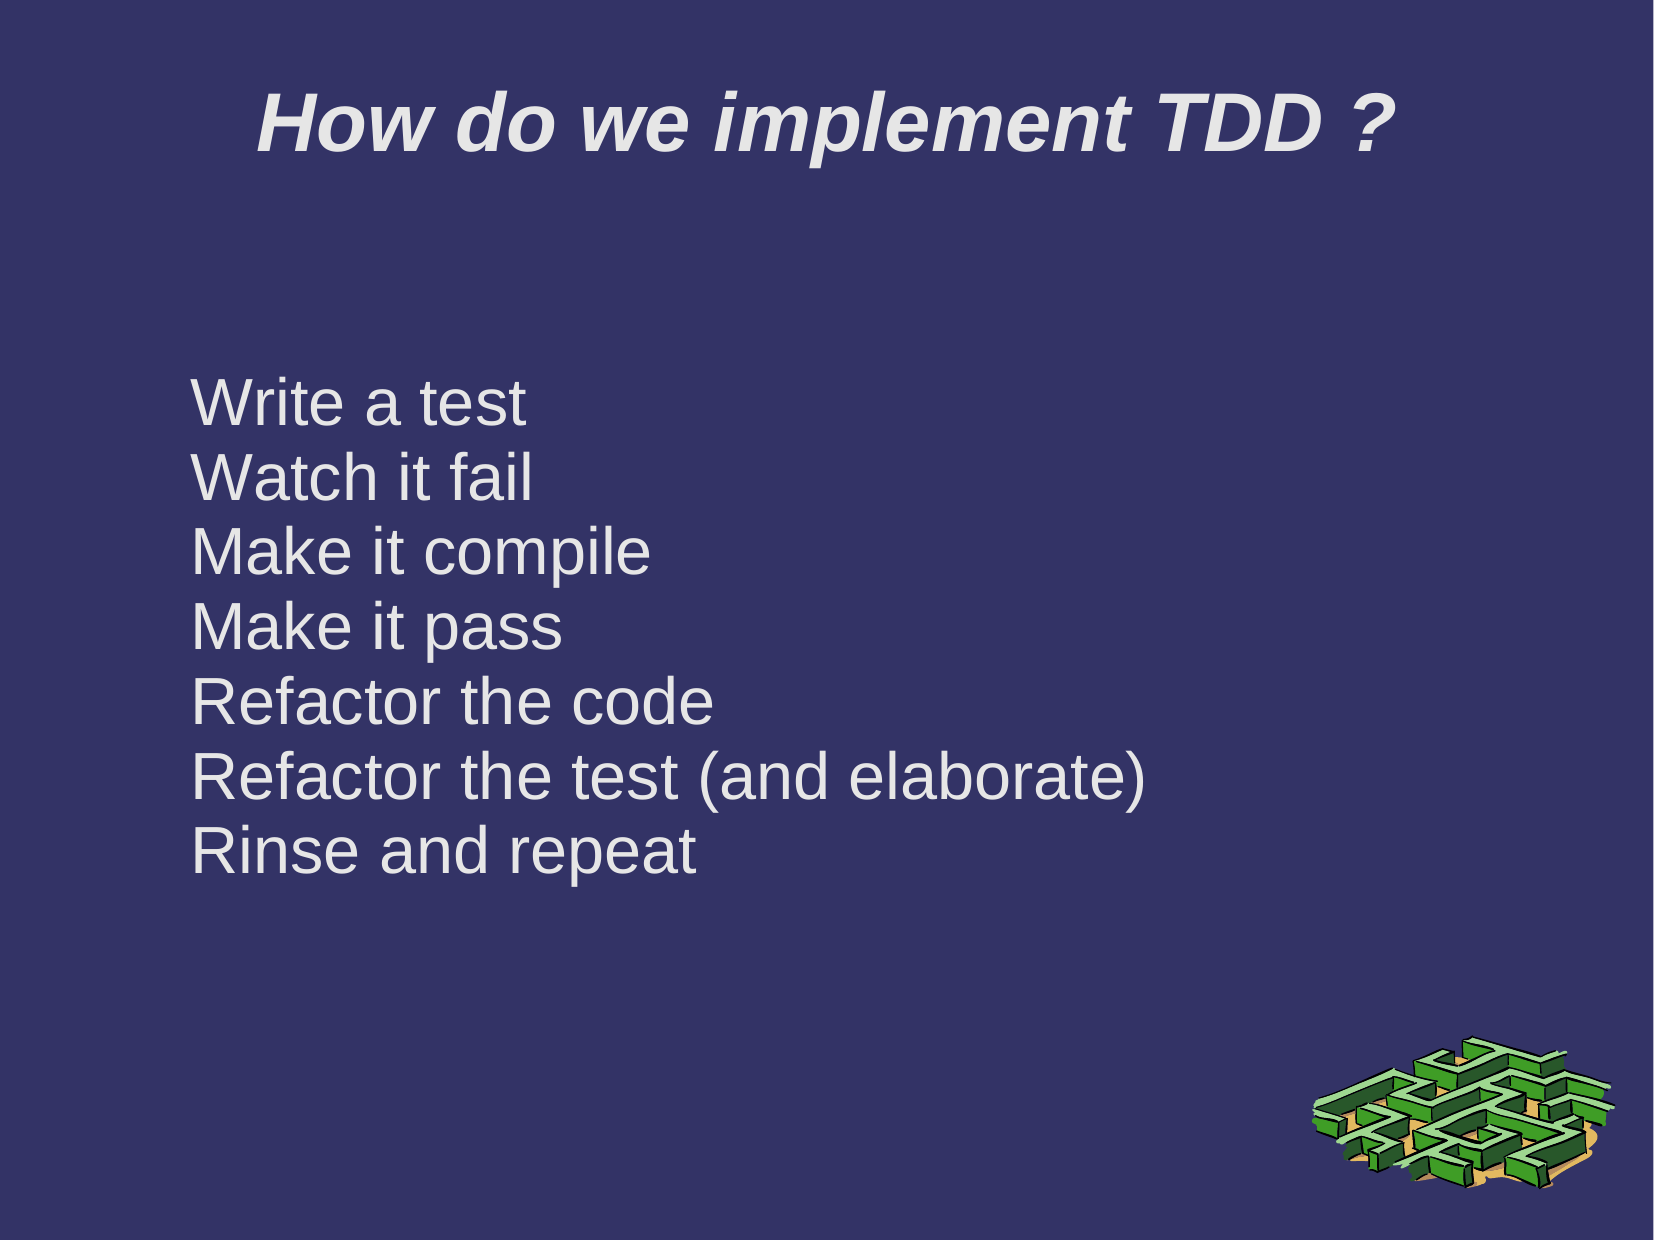

# How do we implement TDD ?
Write a test
Watch it fail
Make it compile
Make it pass
Refactor the code
Refactor the test (and elaborate)
Rinse and repeat